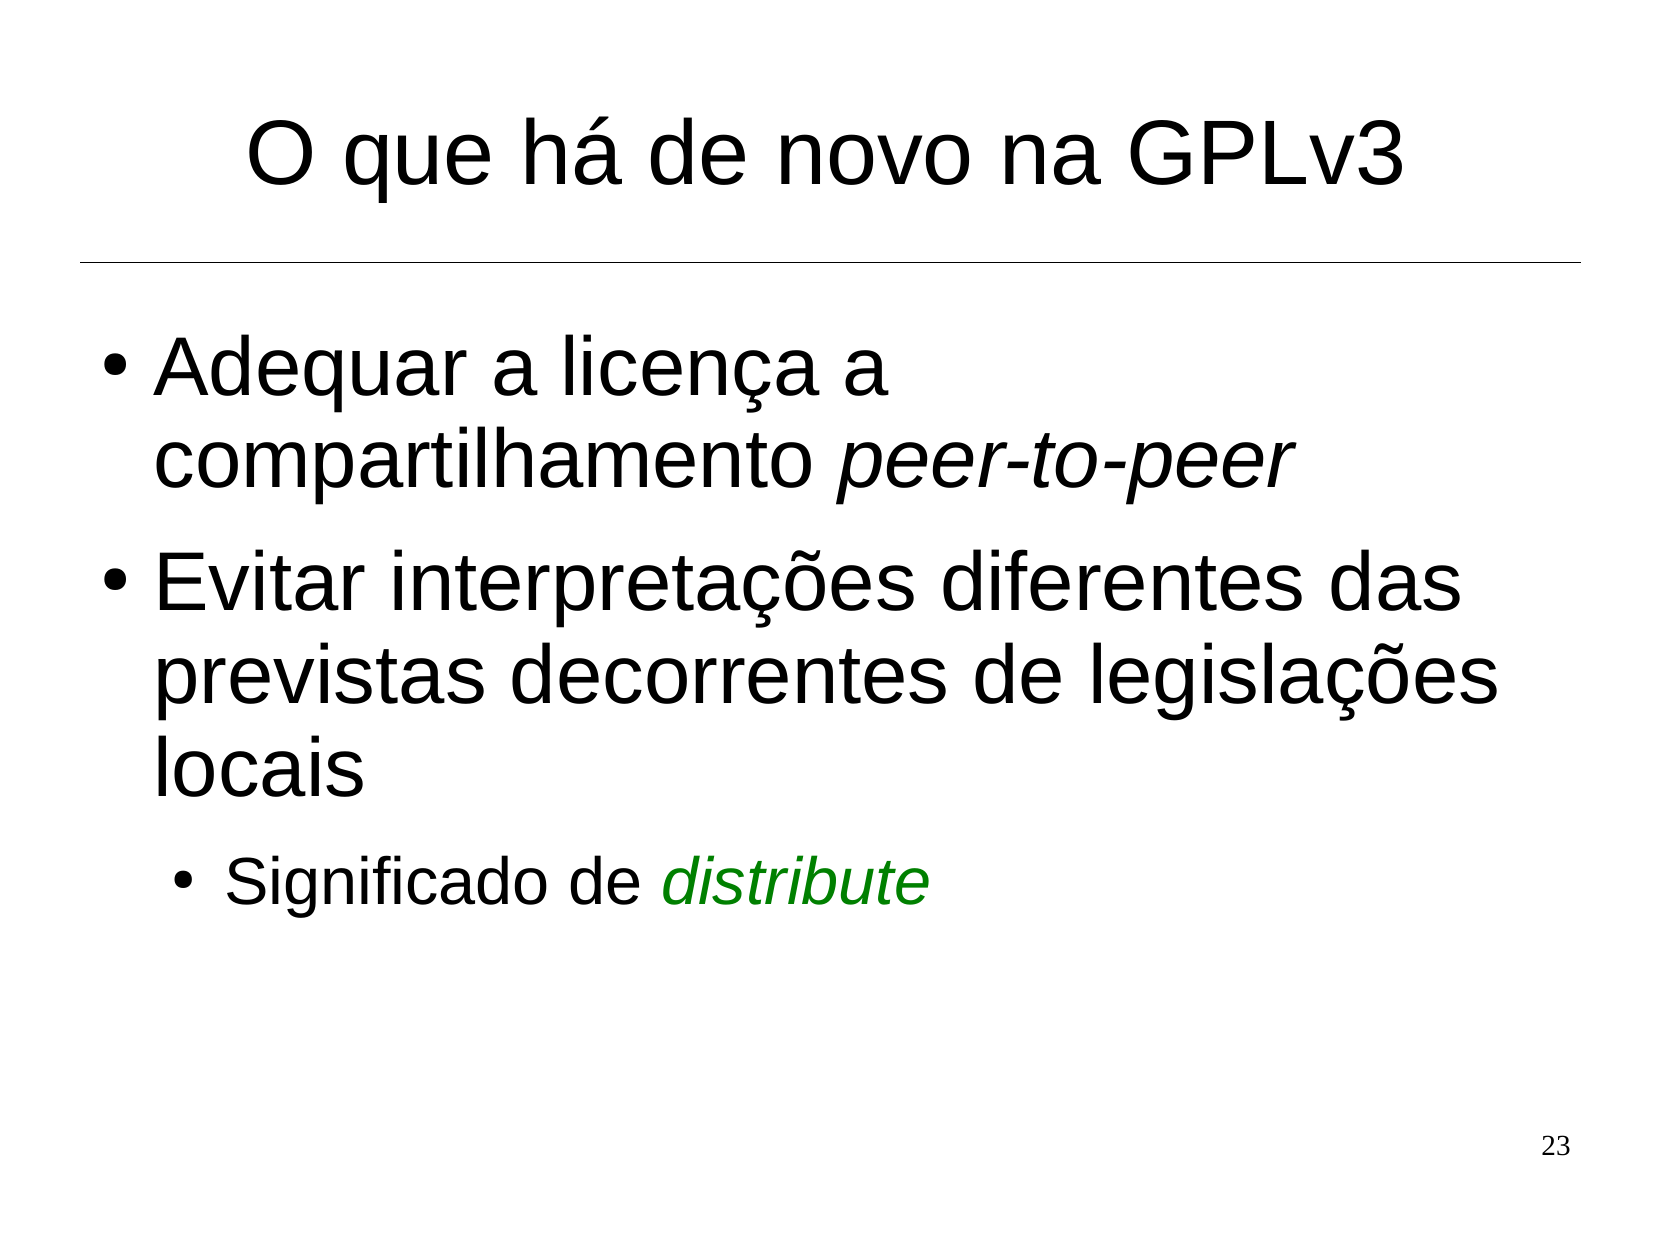

# O que há de novo na GPLv3
Adequar a licença a compartilhamento peer-to-peer
Evitar interpretações diferentes das previstas decorrentes de legislações locais
Significado de distribute
23